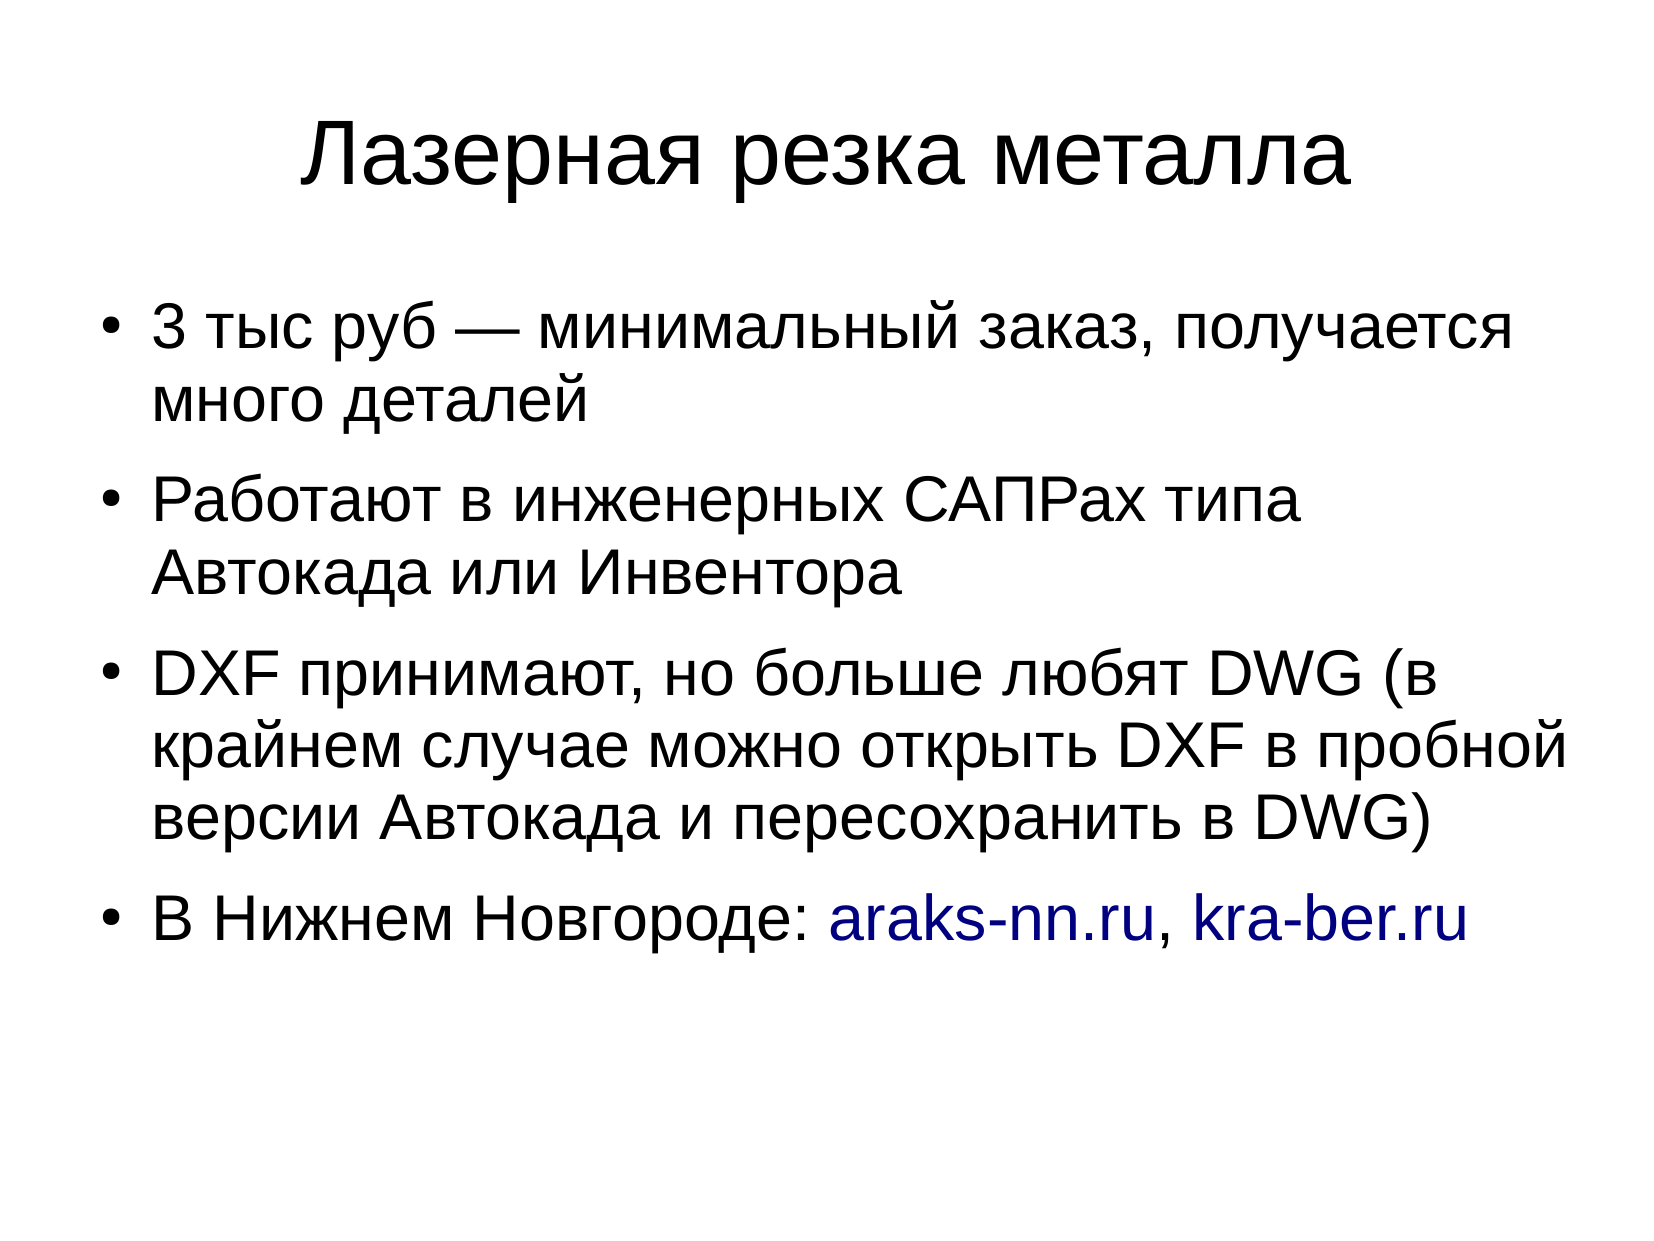

# Лазерная резка металла
3 тыс руб — минимальный заказ, получается много деталей
Работают в инженерных САПРах типа Автокада или Инвентора
DXF принимают, но больше любят DWG (в крайнем случае можно открыть DXF в пробной версии Автокада и пересохранить в DWG)
В Нижнем Новгороде: araks-nn.ru, kra-ber.ru